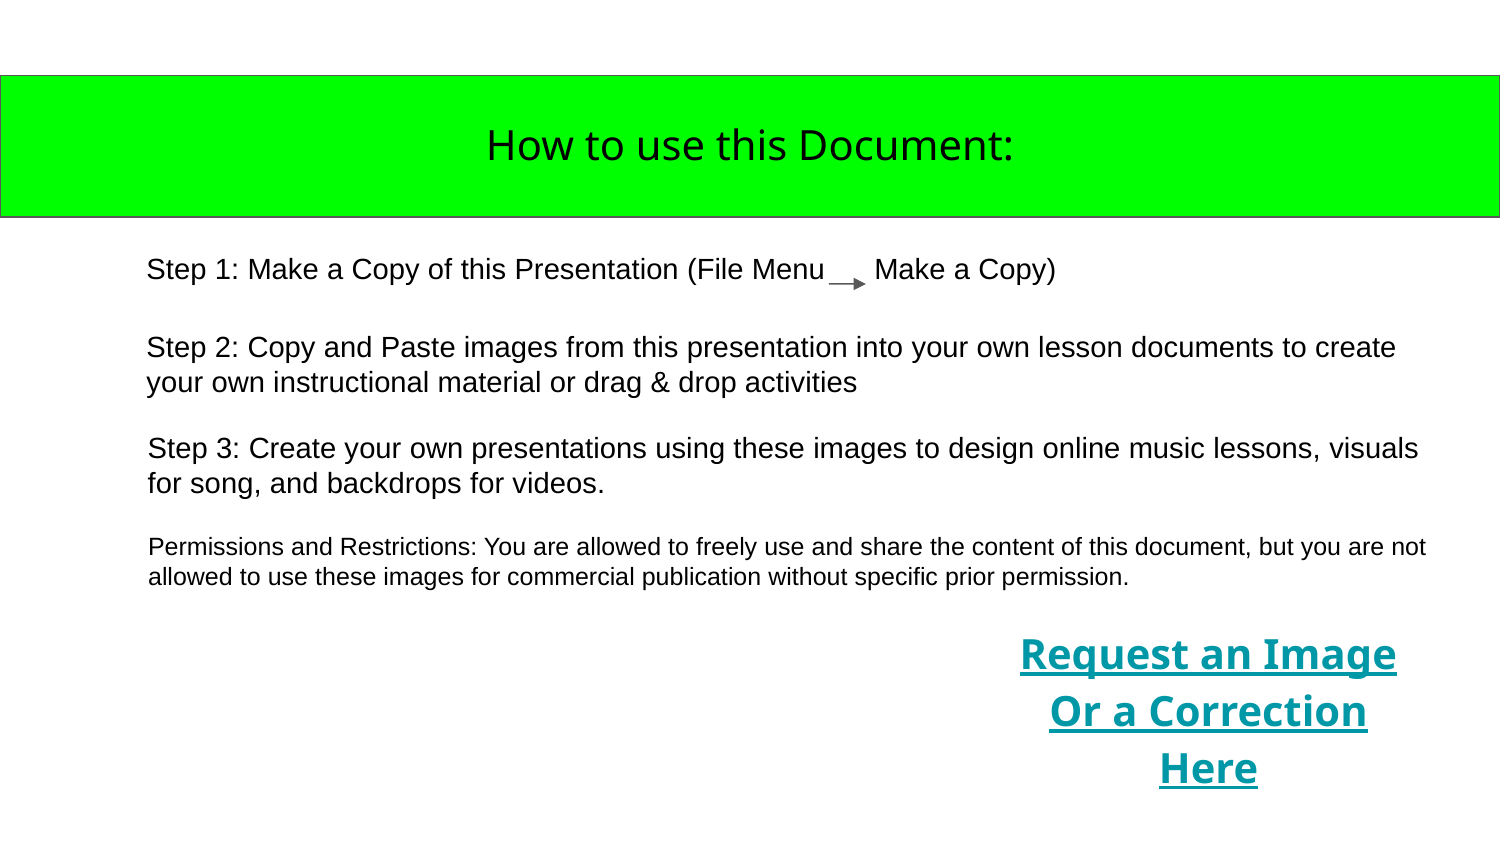

How to use this Document:
Step 1: Make a Copy of this Presentation (File Menu Make a Copy)
Step 2: Copy and Paste images from this presentation into your own lesson documents to create your own instructional material or drag & drop activities
Step 3: Create your own presentations using these images to design online music lessons, visuals for song, and backdrops for videos.
Permissions and Restrictions: You are allowed to freely use and share the content of this document, but you are not allowed to use these images for commercial publication without specific prior permission.
Request an Image
Or a Correction
Here